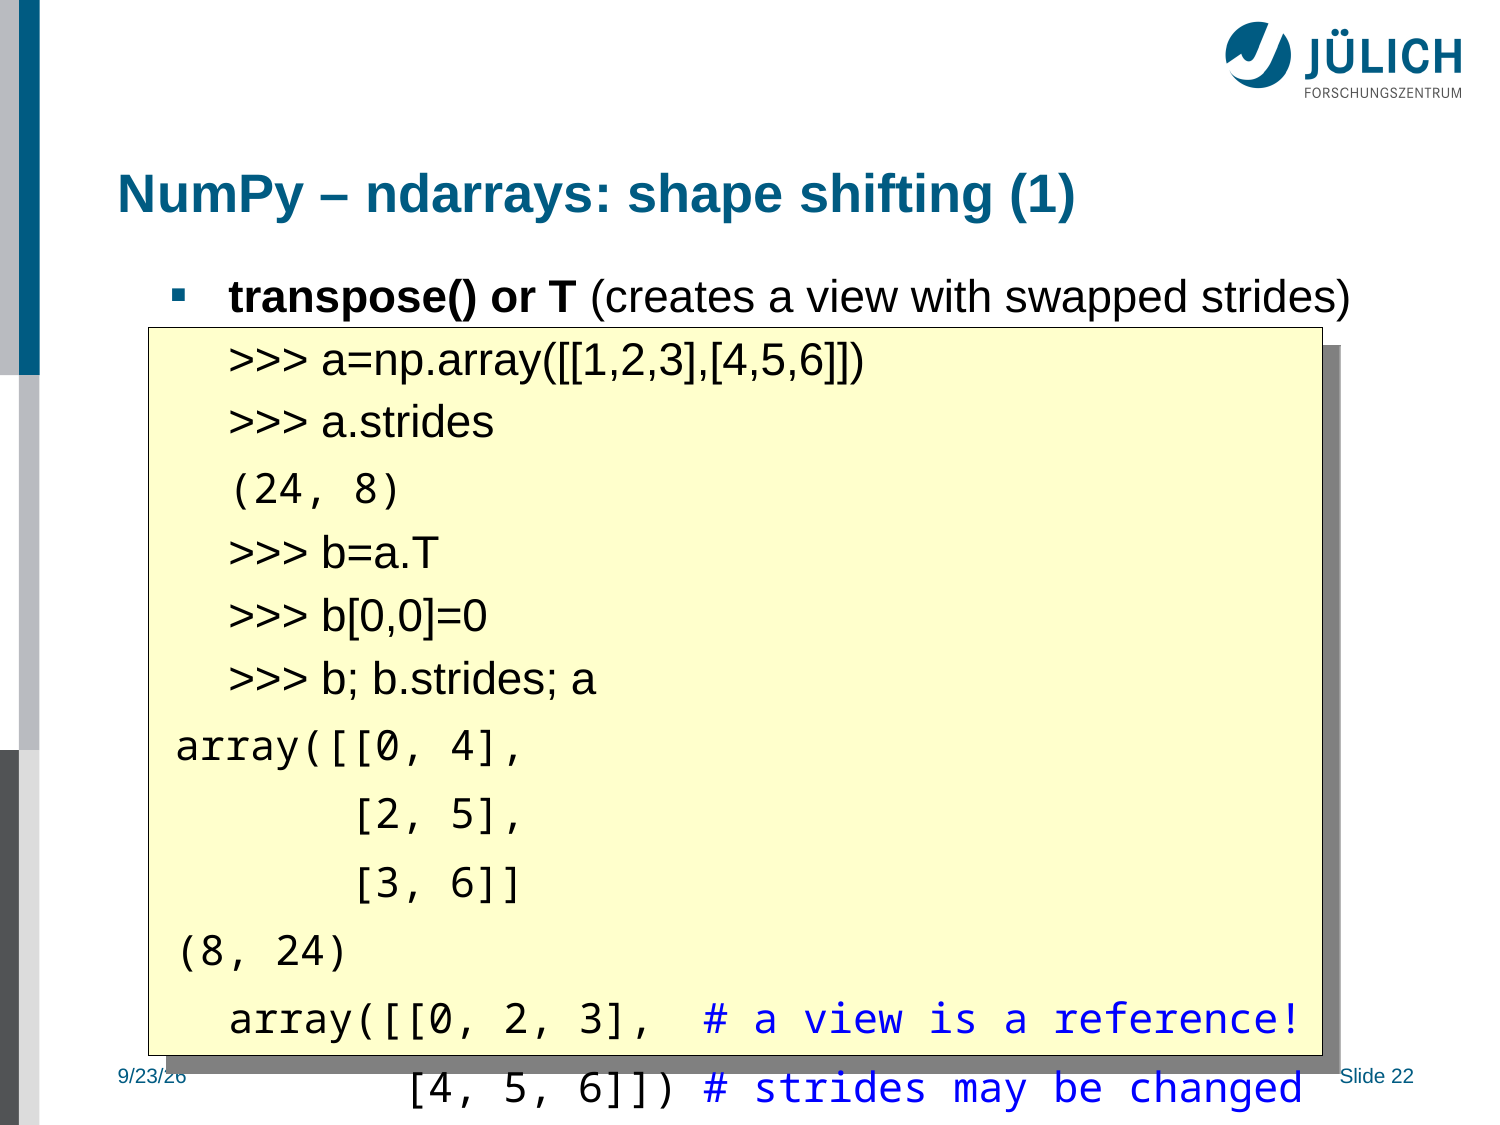

# NumPy – ndarrays: shape shifting (1)
transpose() or T (creates a view with swapped strides)
>>> a=np.array([[1,2,3],[4,5,6]])
>>> a.strides
(24, 8)
>>> b=a.T
>>> b[0,0]=0
>>> b; b.strides; a
array([[0, 4],
 [2, 5],
 [3, 6]]
(8, 24)
array([[0, 2, 3], # a view is a reference!
 [4, 5, 6]]) # strides may be changed